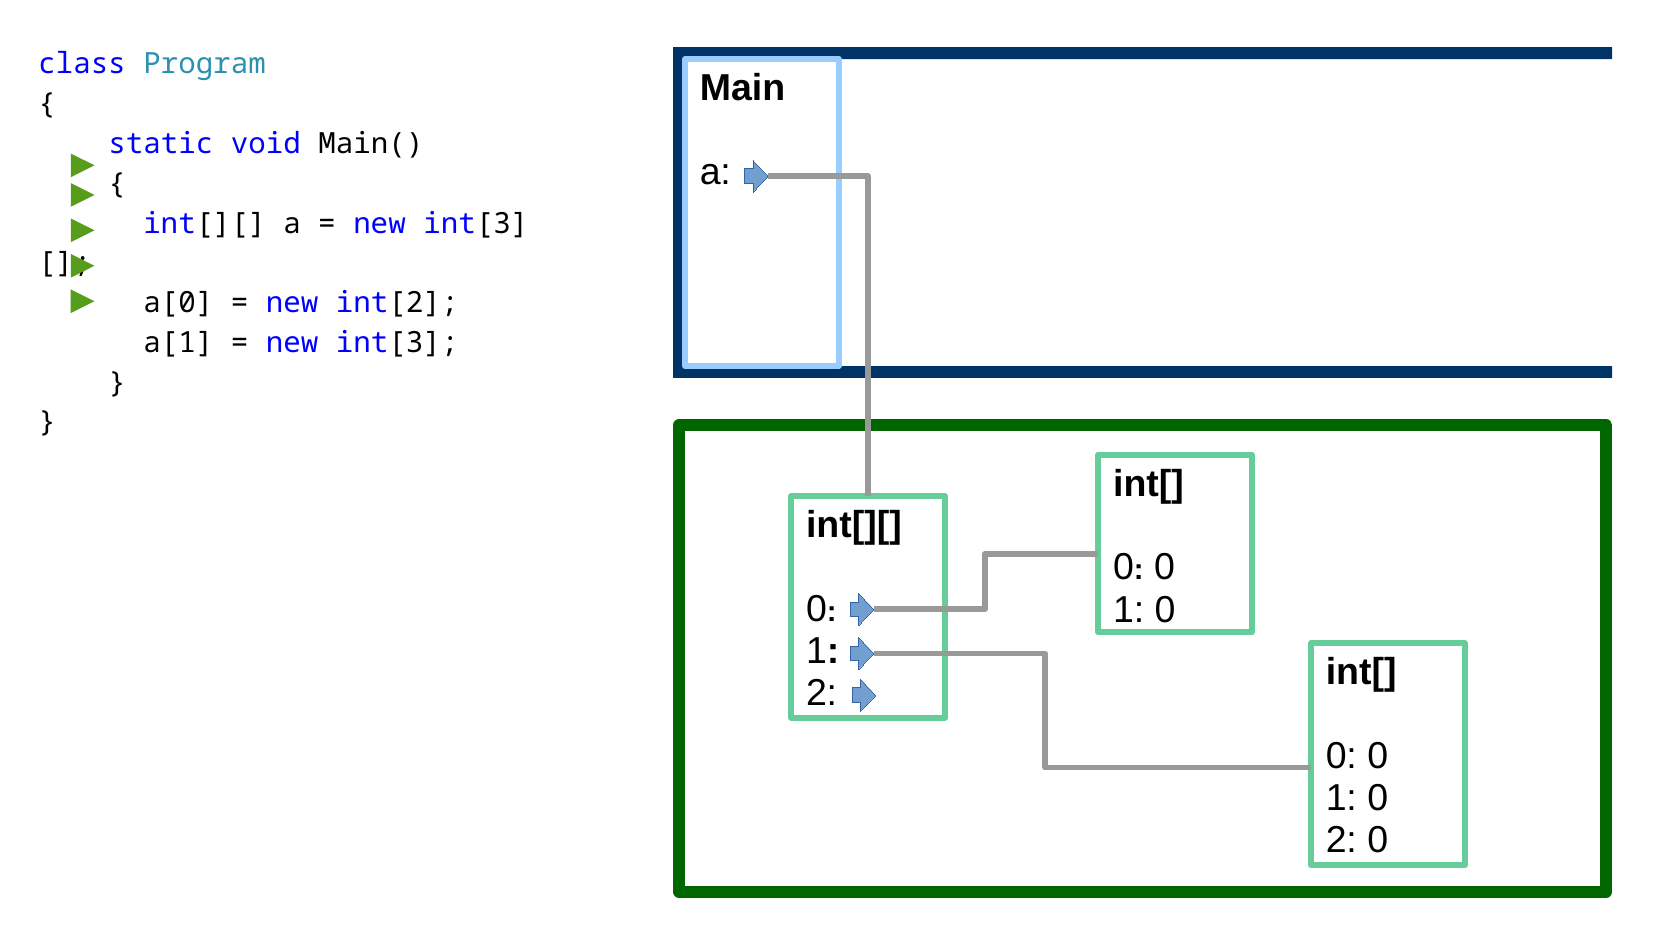

class Program
{
 static void Main()
 {
 int[][] a = new int[3][];
 a[0] = new int[2];
 a[1] = new int[3];
 }
}
Main
a:
int[]
0: 0
1: 0
int[][]
0:
1:
2:
int[]
0: 0
1: 0
2: 0